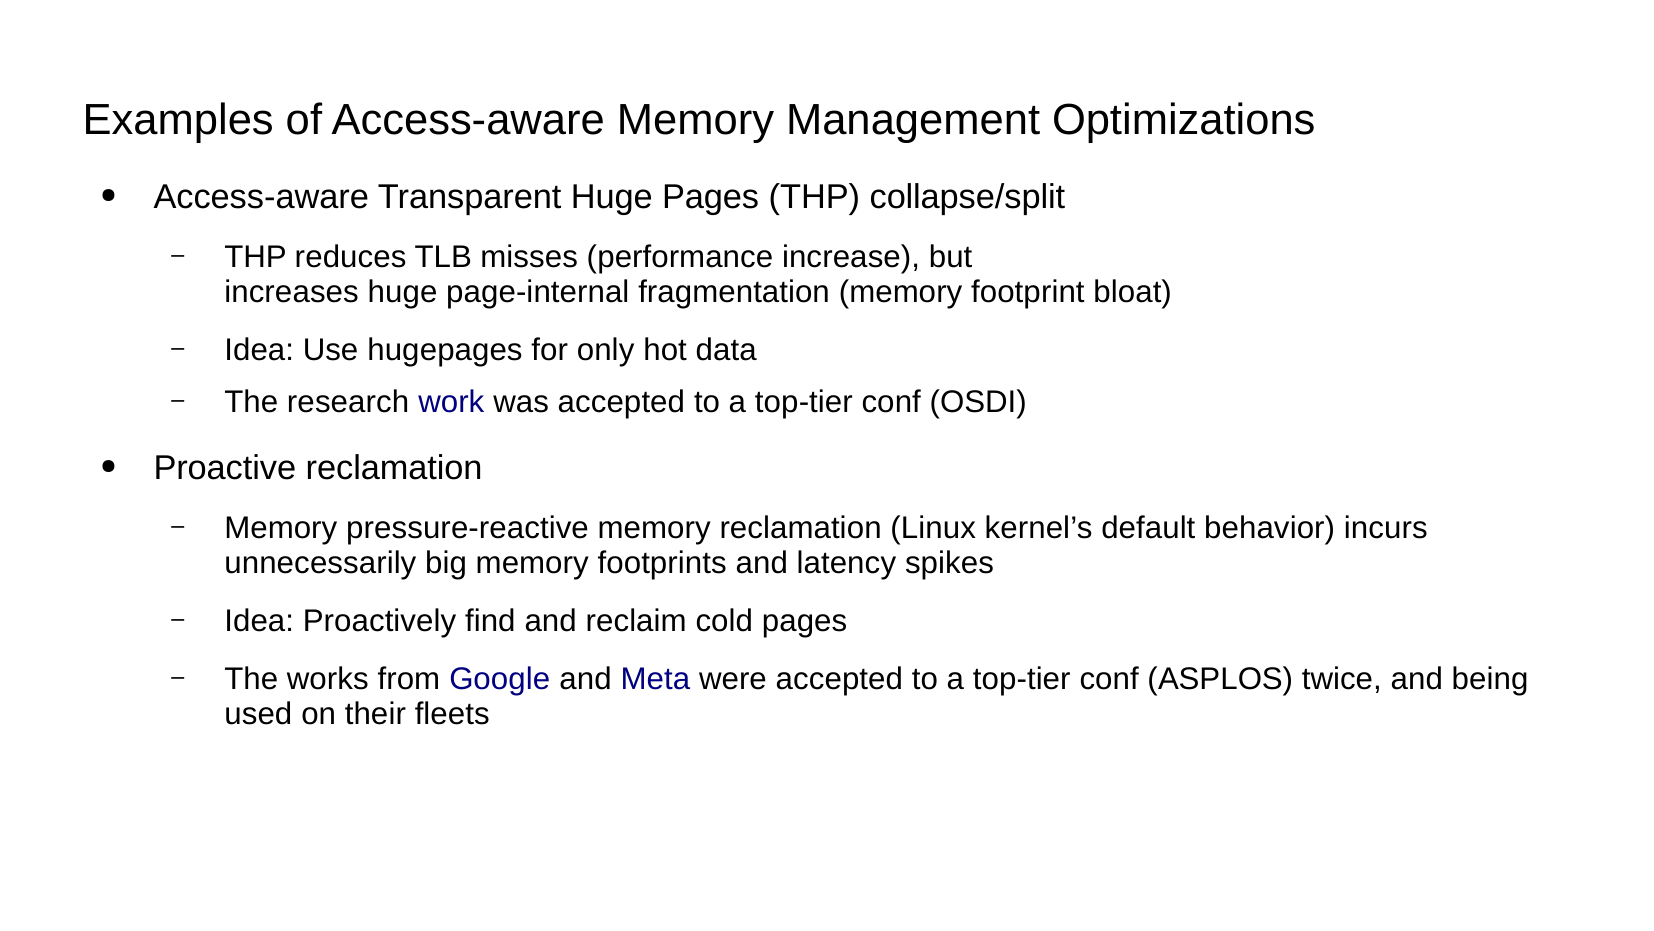

# Examples of Access-aware Memory Management Optimizations
Access-aware Transparent Huge Pages (THP) collapse/split
THP reduces TLB misses (performance increase), but
increases huge page-internal fragmentation (memory footprint bloat)
Idea: Use hugepages for only hot data
The research work was accepted to a top-tier conf (OSDI)
Proactive reclamation
Memory pressure-reactive memory reclamation (Linux kernel’s default behavior) incurs unnecessarily big memory footprints and latency spikes
Idea: Proactively find and reclaim cold pages
The works from Google and Meta were accepted to a top-tier conf (ASPLOS) twice, and being used on their fleets